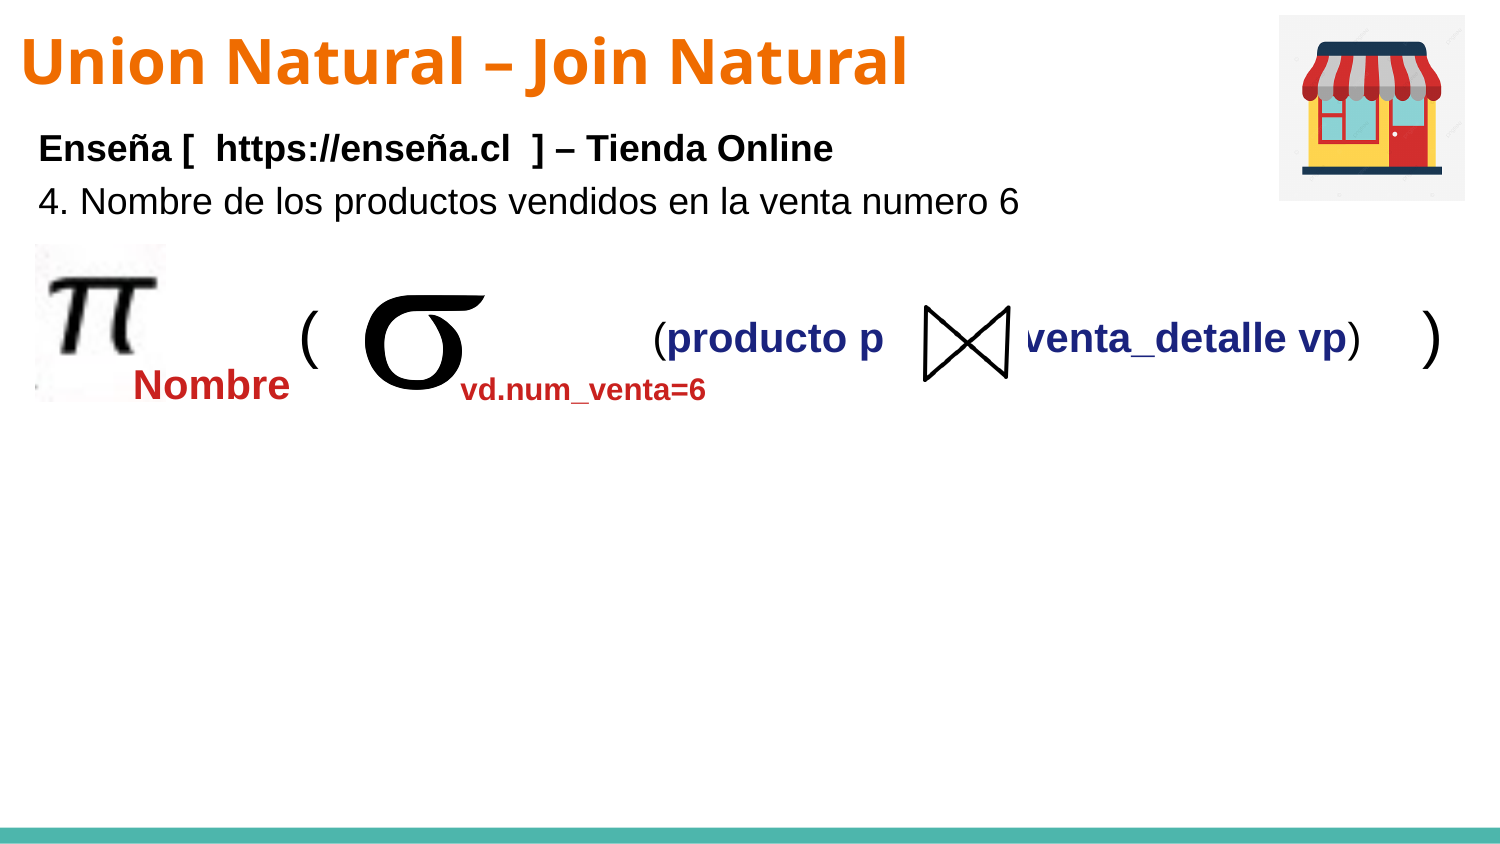

# Union Natural – Join Natural
Enseña [ https://enseña.cl ] – Tienda Online
4. Nombre de los productos vendidos en la venta numero 6
( )
(producto p venta_detalle vp)
Nombre
 vd.num_venta=6